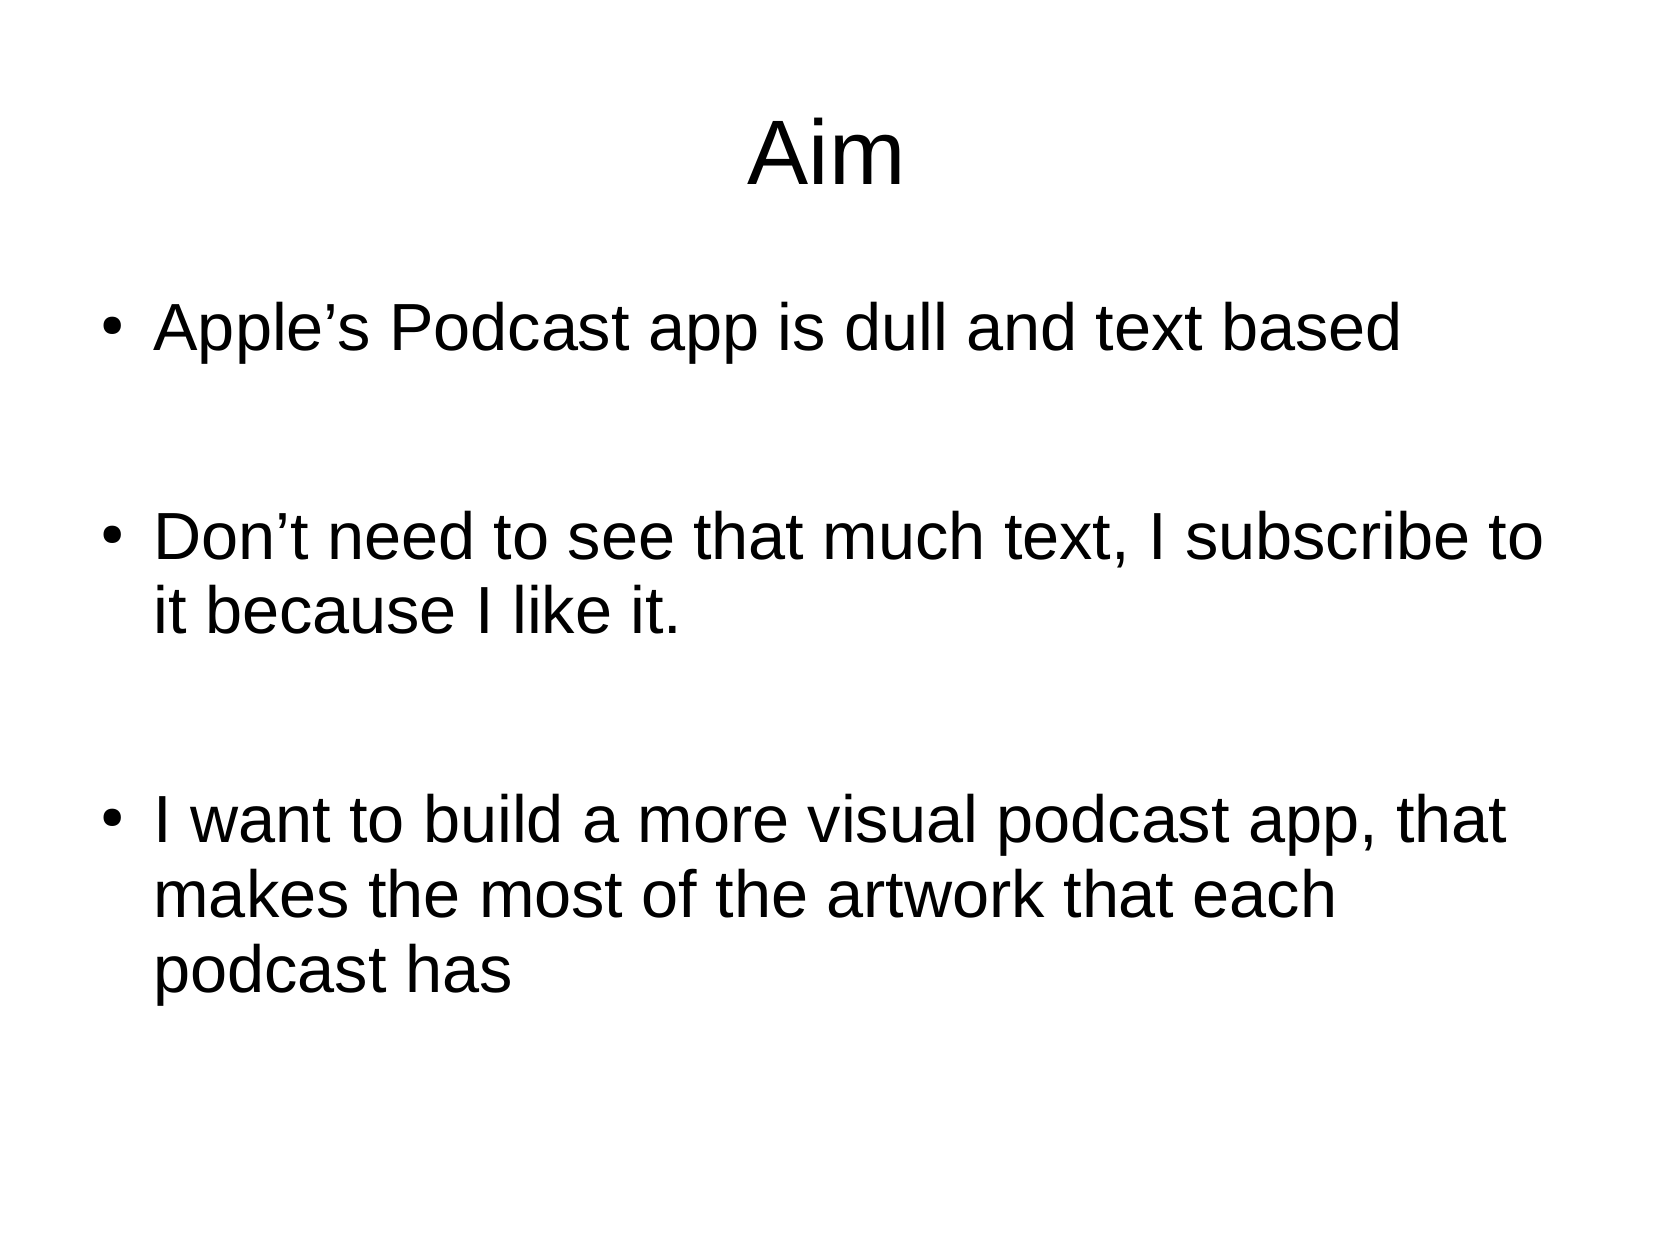

# Aim
Apple’s Podcast app is dull and text based
Don’t need to see that much text, I subscribe to it because I like it.
I want to build a more visual podcast app, that makes the most of the artwork that each podcast has